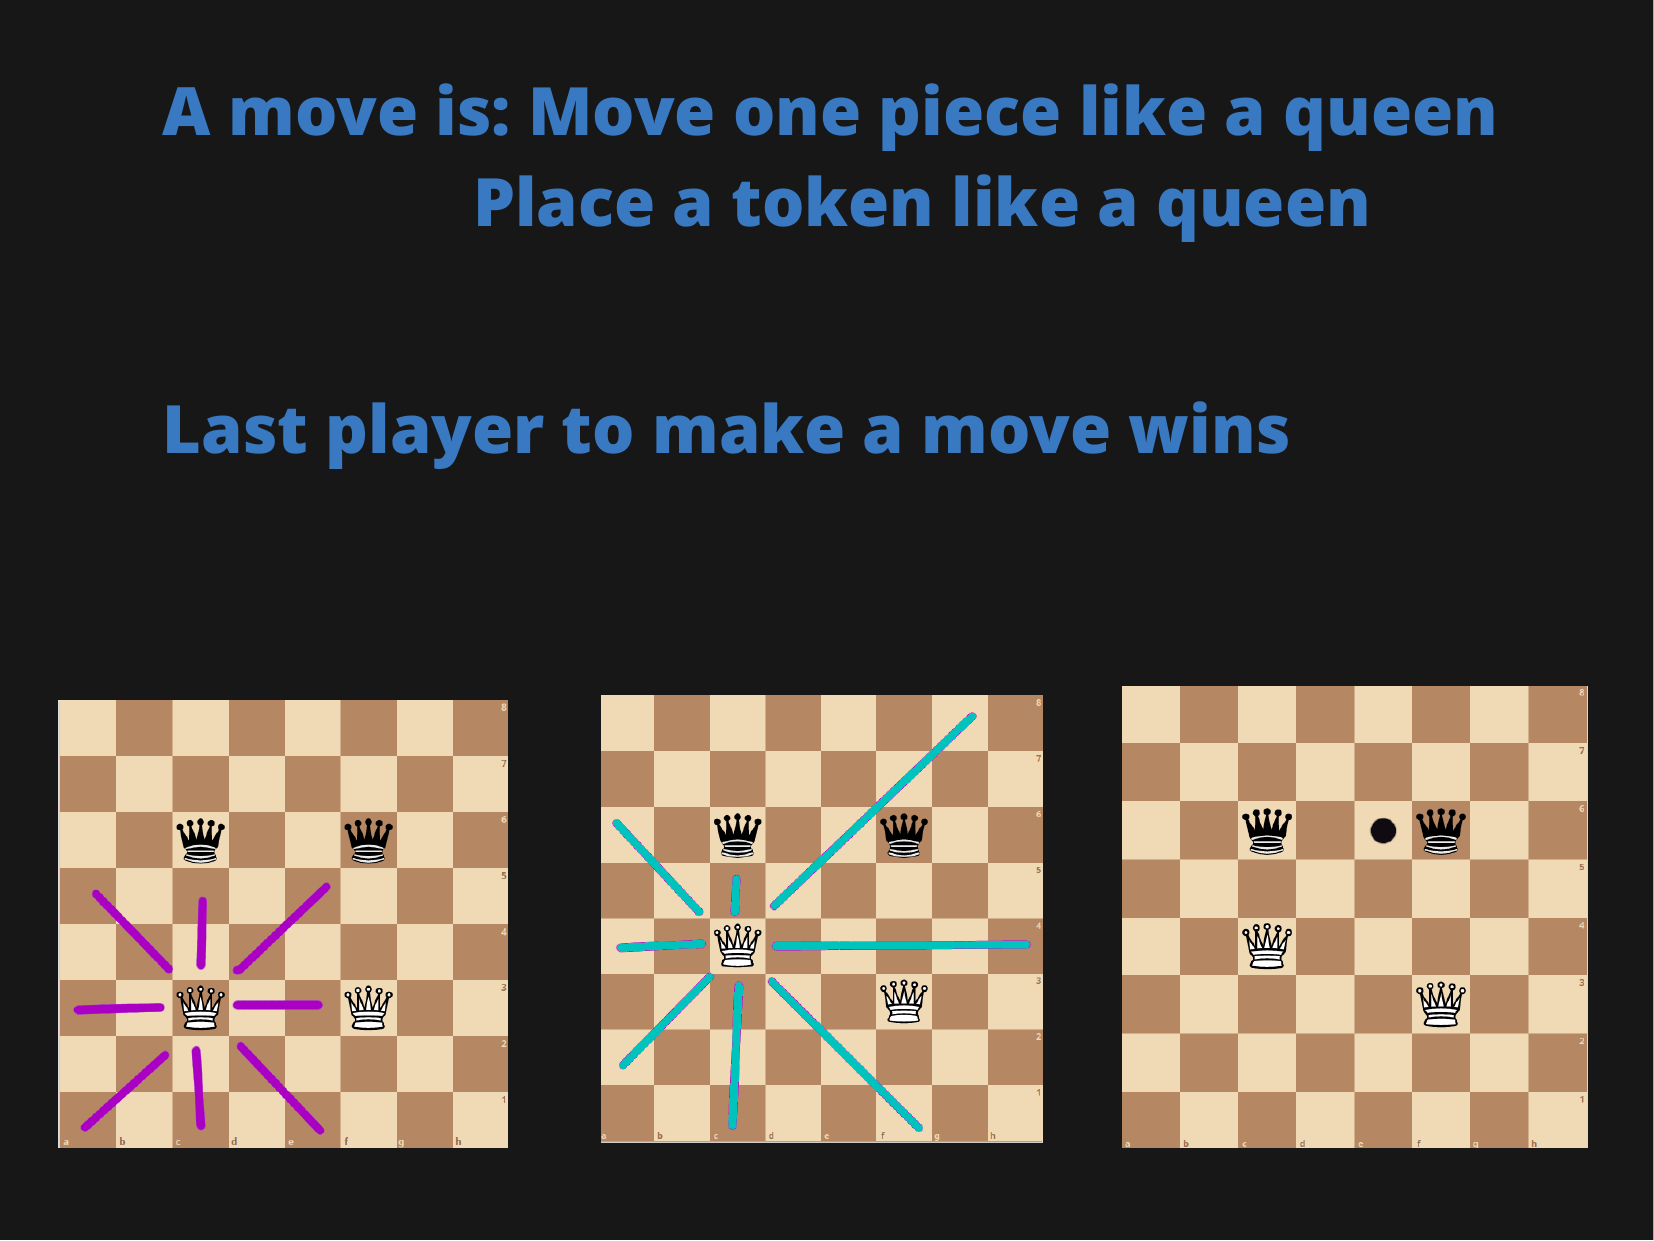

A move is: Move one piece like a queen
 Place a token like a queen
Last player to make a move wins